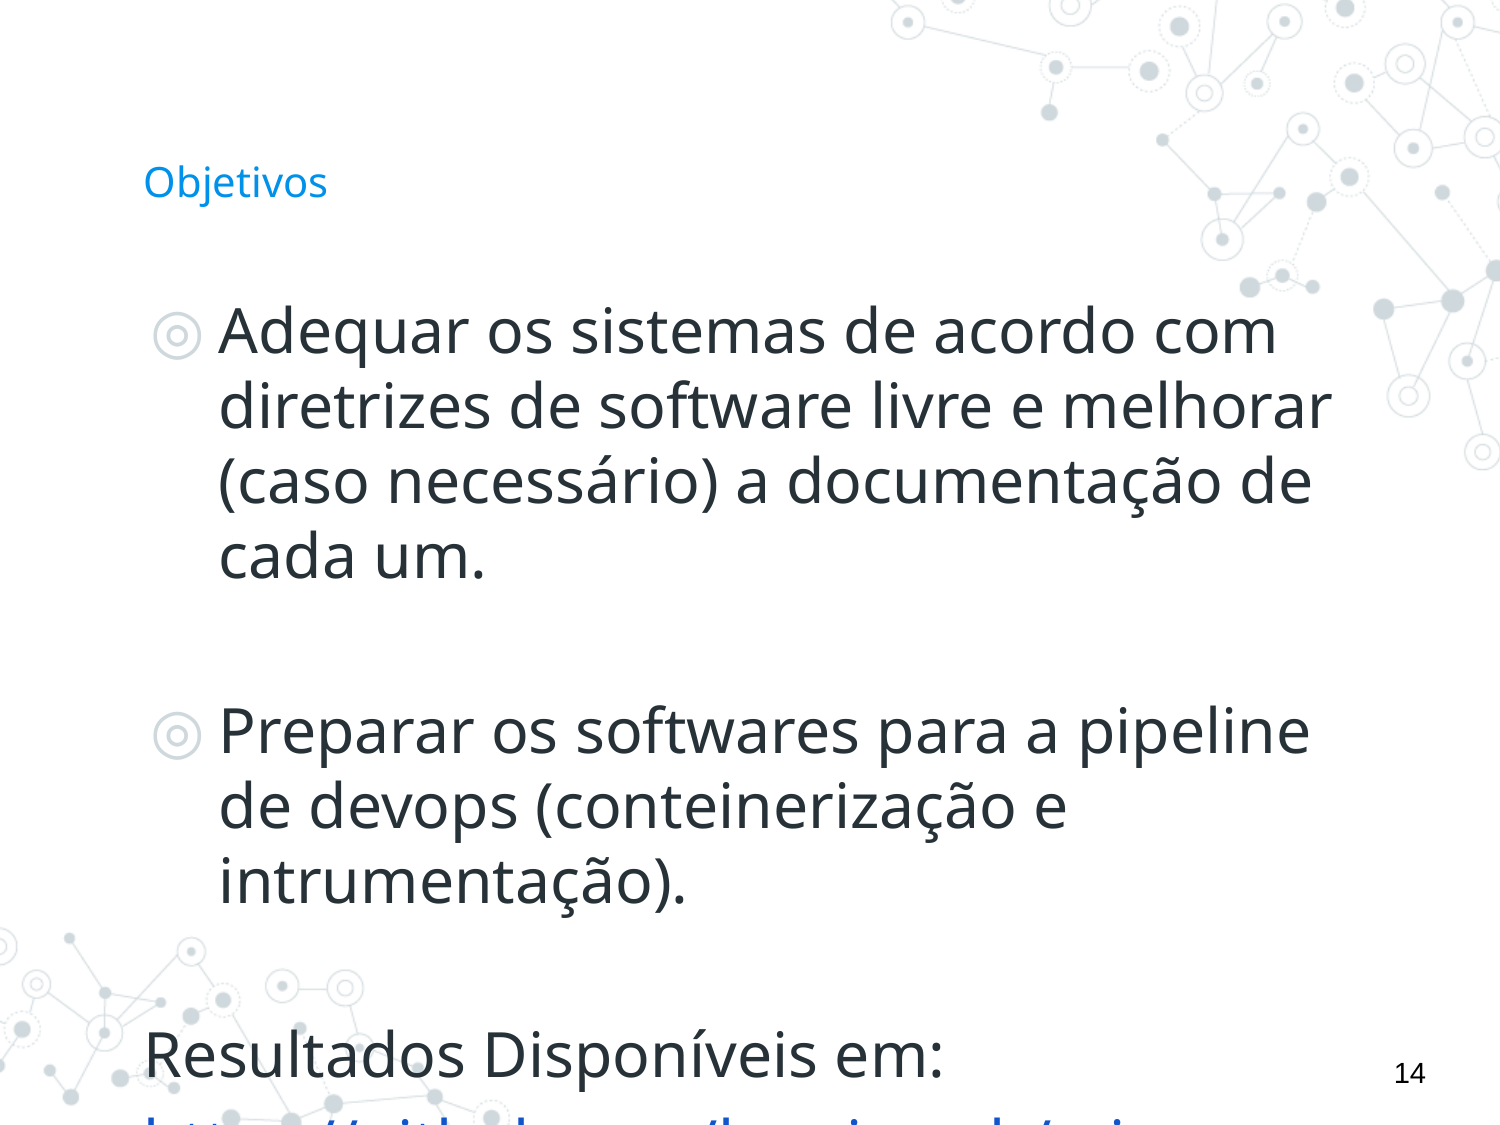

# Objetivos
Adequar os sistemas de acordo com diretrizes de software livre e melhorar (caso necessário) a documentação de cada um.
Preparar os softwares para a pipeline de devops (conteinerização e intrumentação).
Resultados Disponíveis em:
https://github.com/lappis-unb/minc